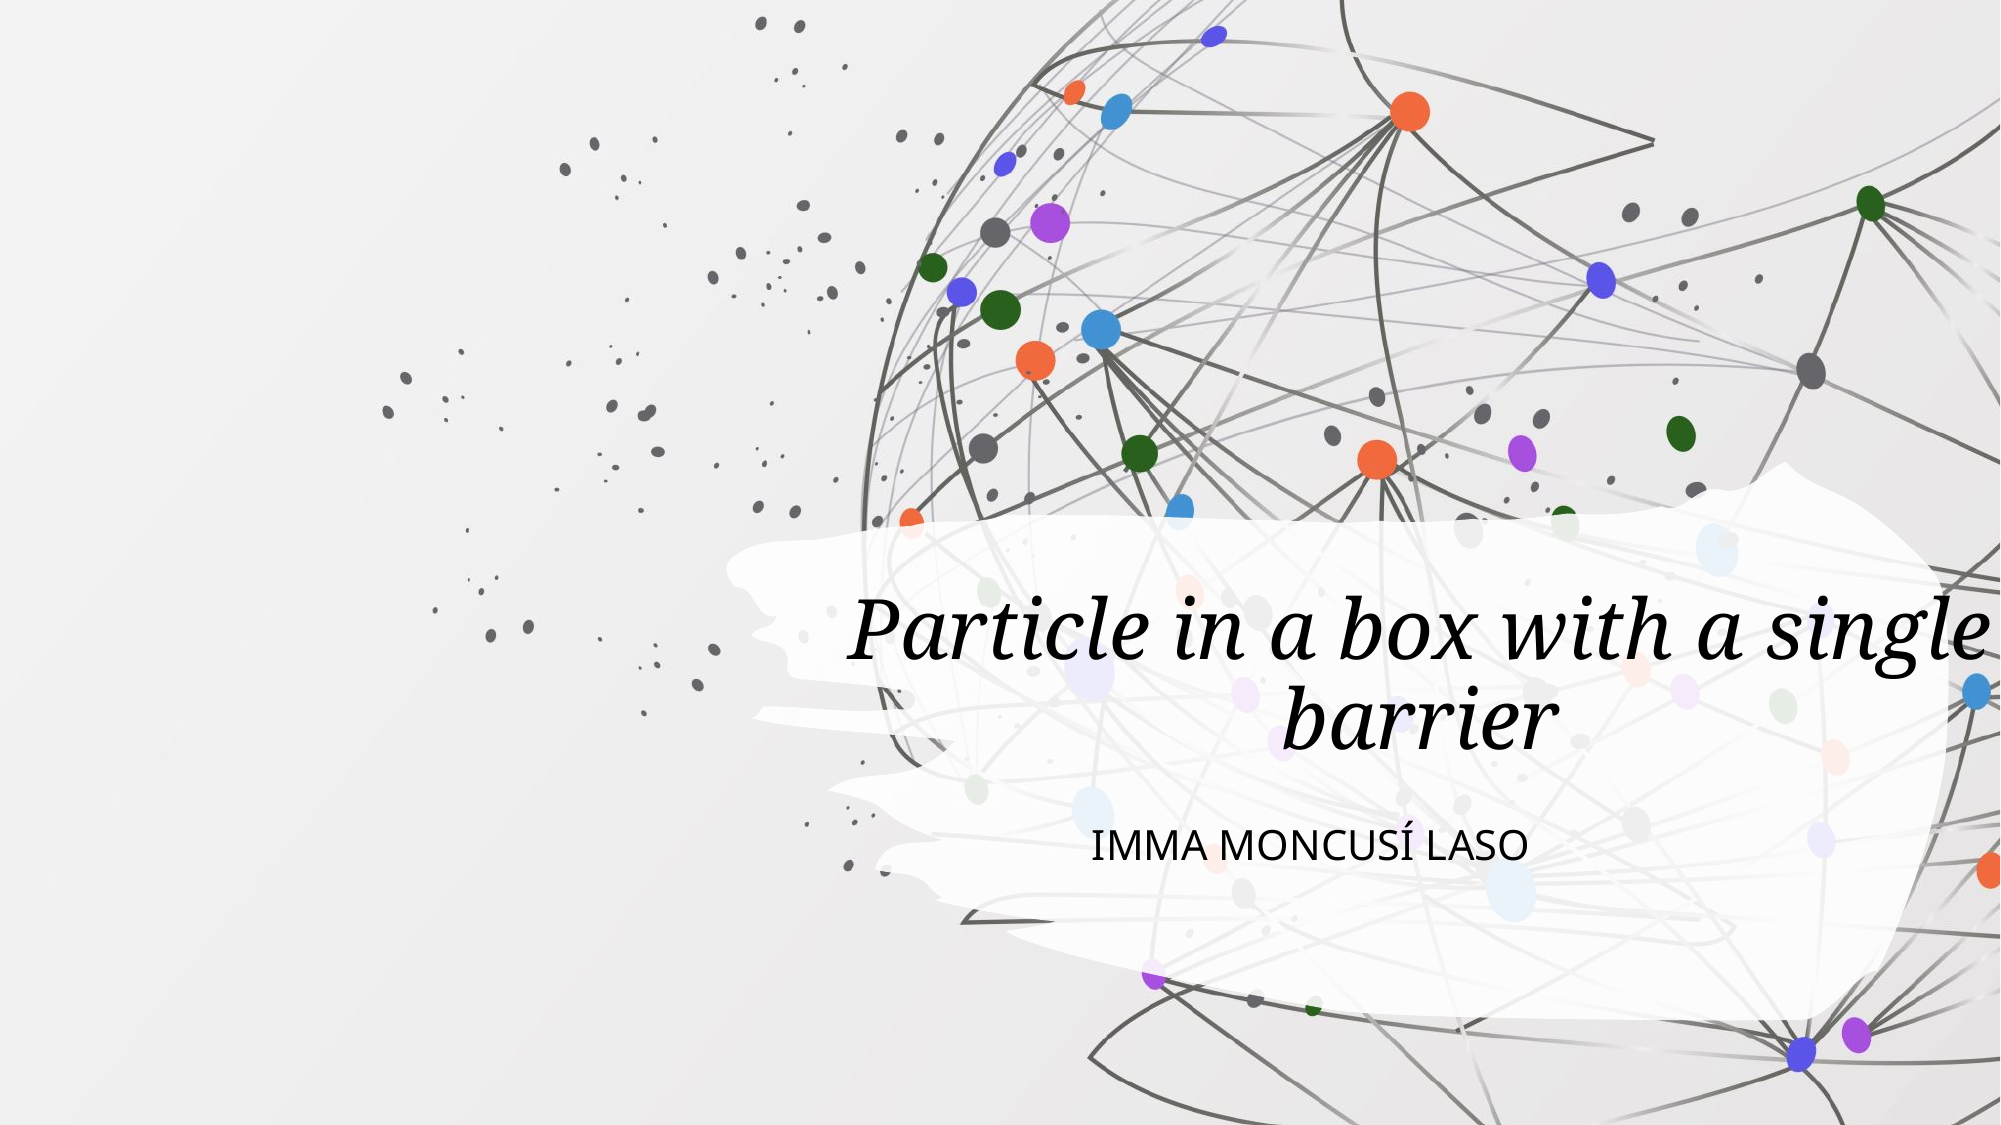

# Particle in a box with a single barrier
Imma moncusí Laso